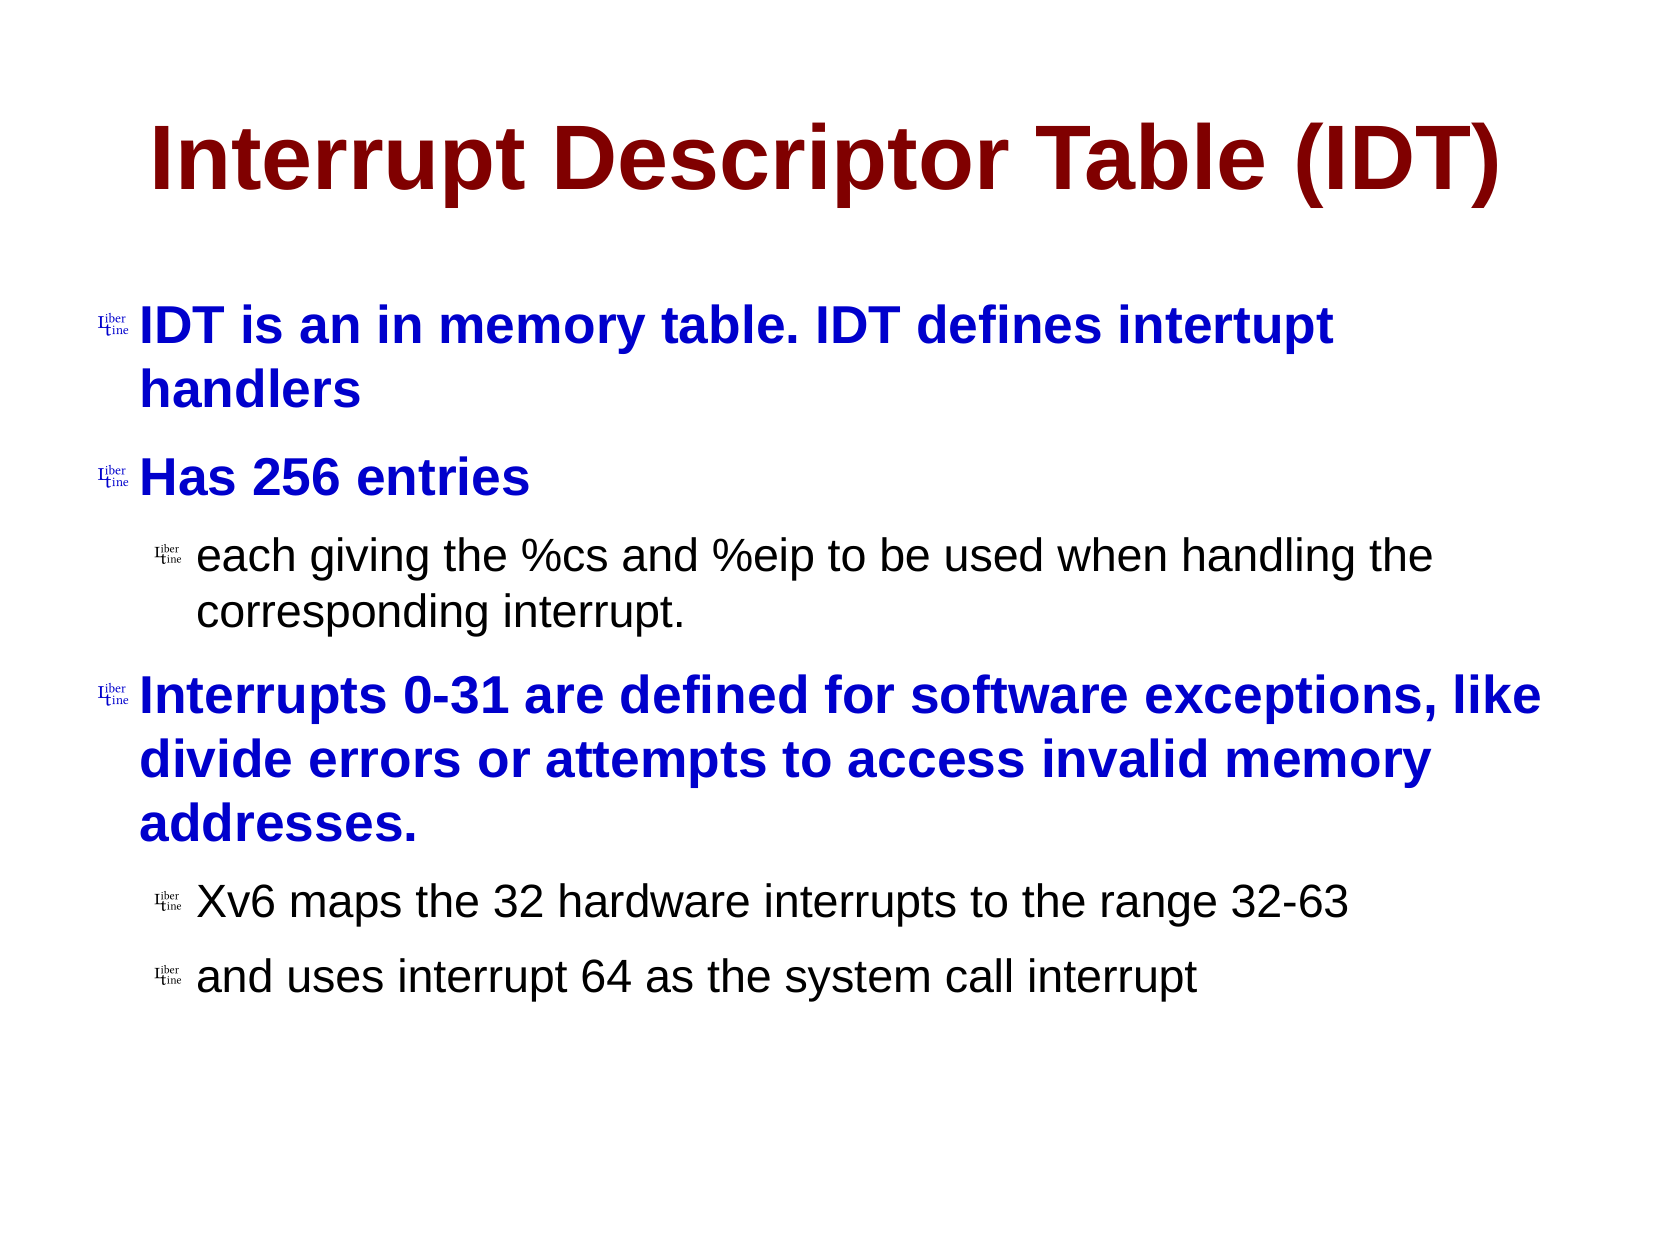

# Interrupt Descriptor Table (IDT)
IDT is an in memory table. IDT defines intertupt handlers
Has 256 entries
each giving the %cs and %eip to be used when handling the corresponding interrupt.
Interrupts 0-31 are defined for software exceptions, like divide errors or attempts to access invalid memory addresses.
Xv6 maps the 32 hardware interrupts to the range 32-63
and uses interrupt 64 as the system call interrupt